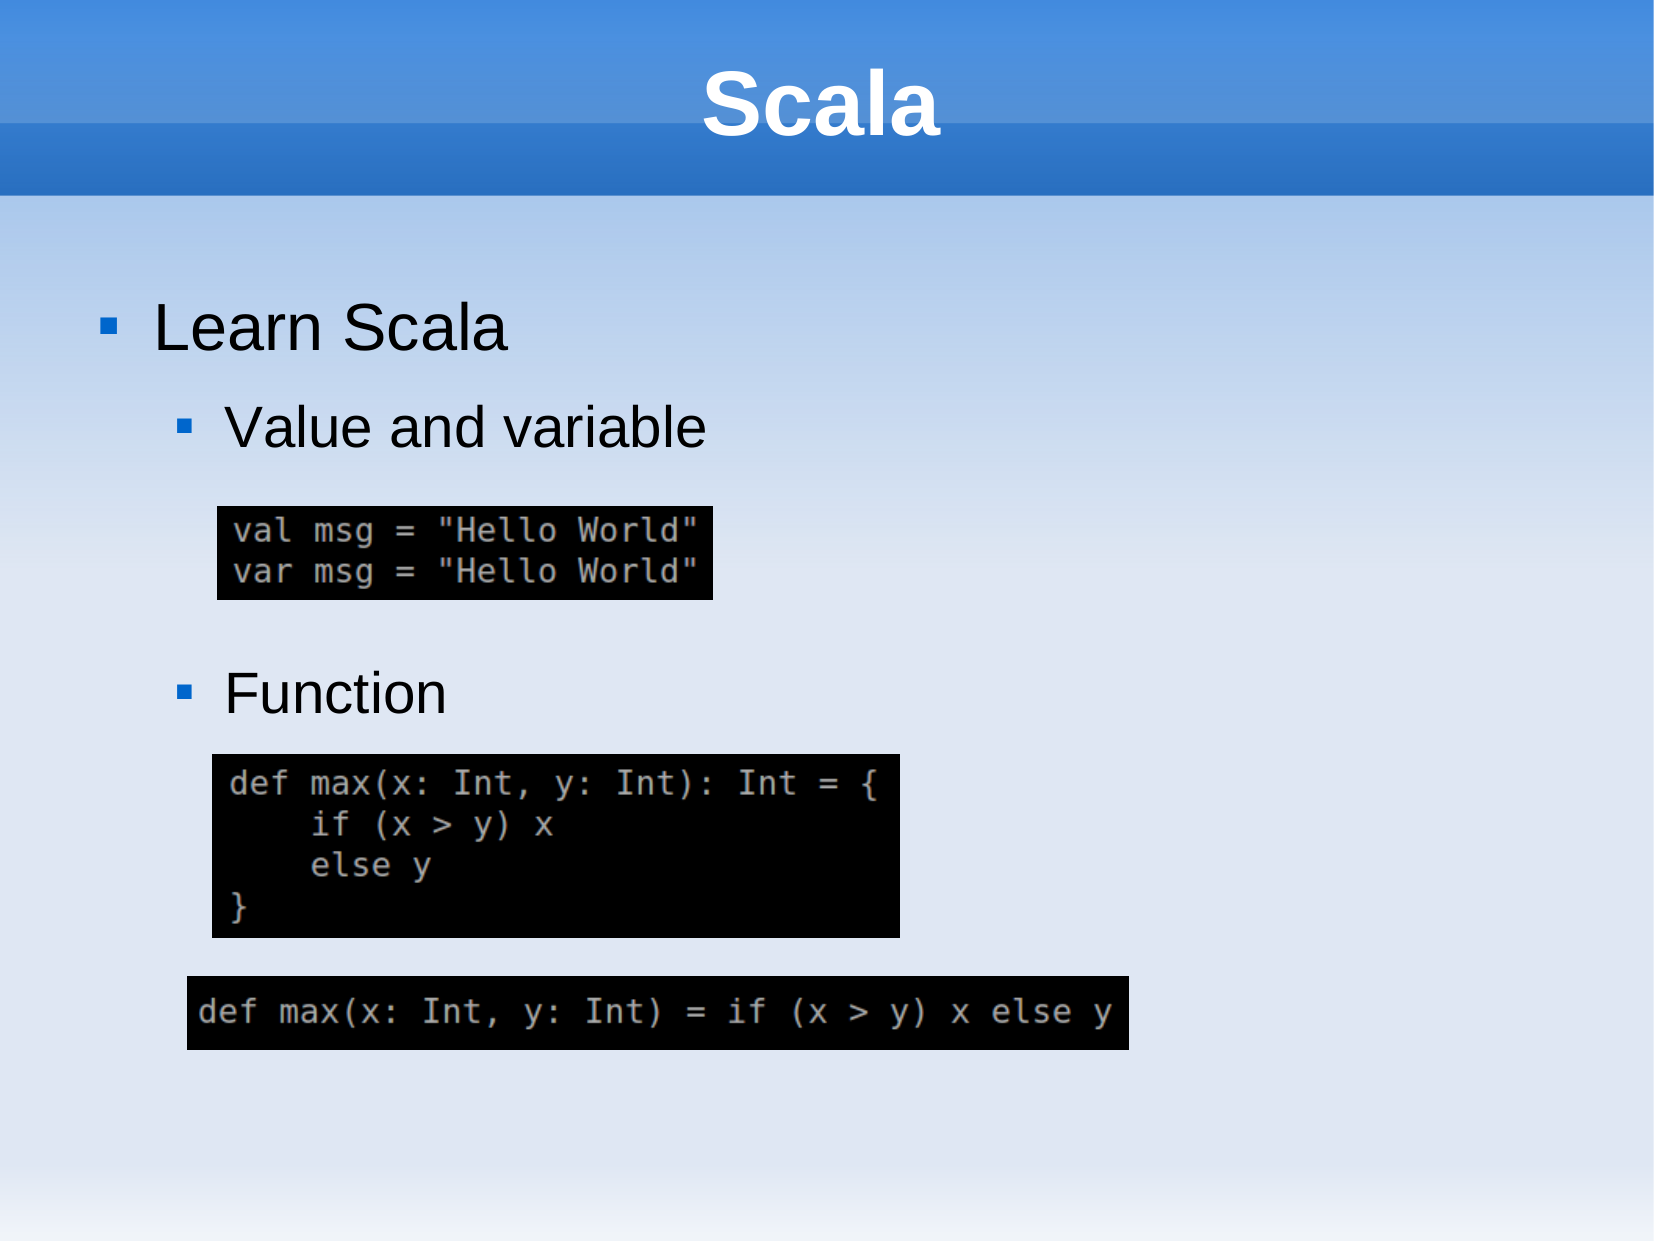

# Scala
Learn Scala
Value and variable
Function